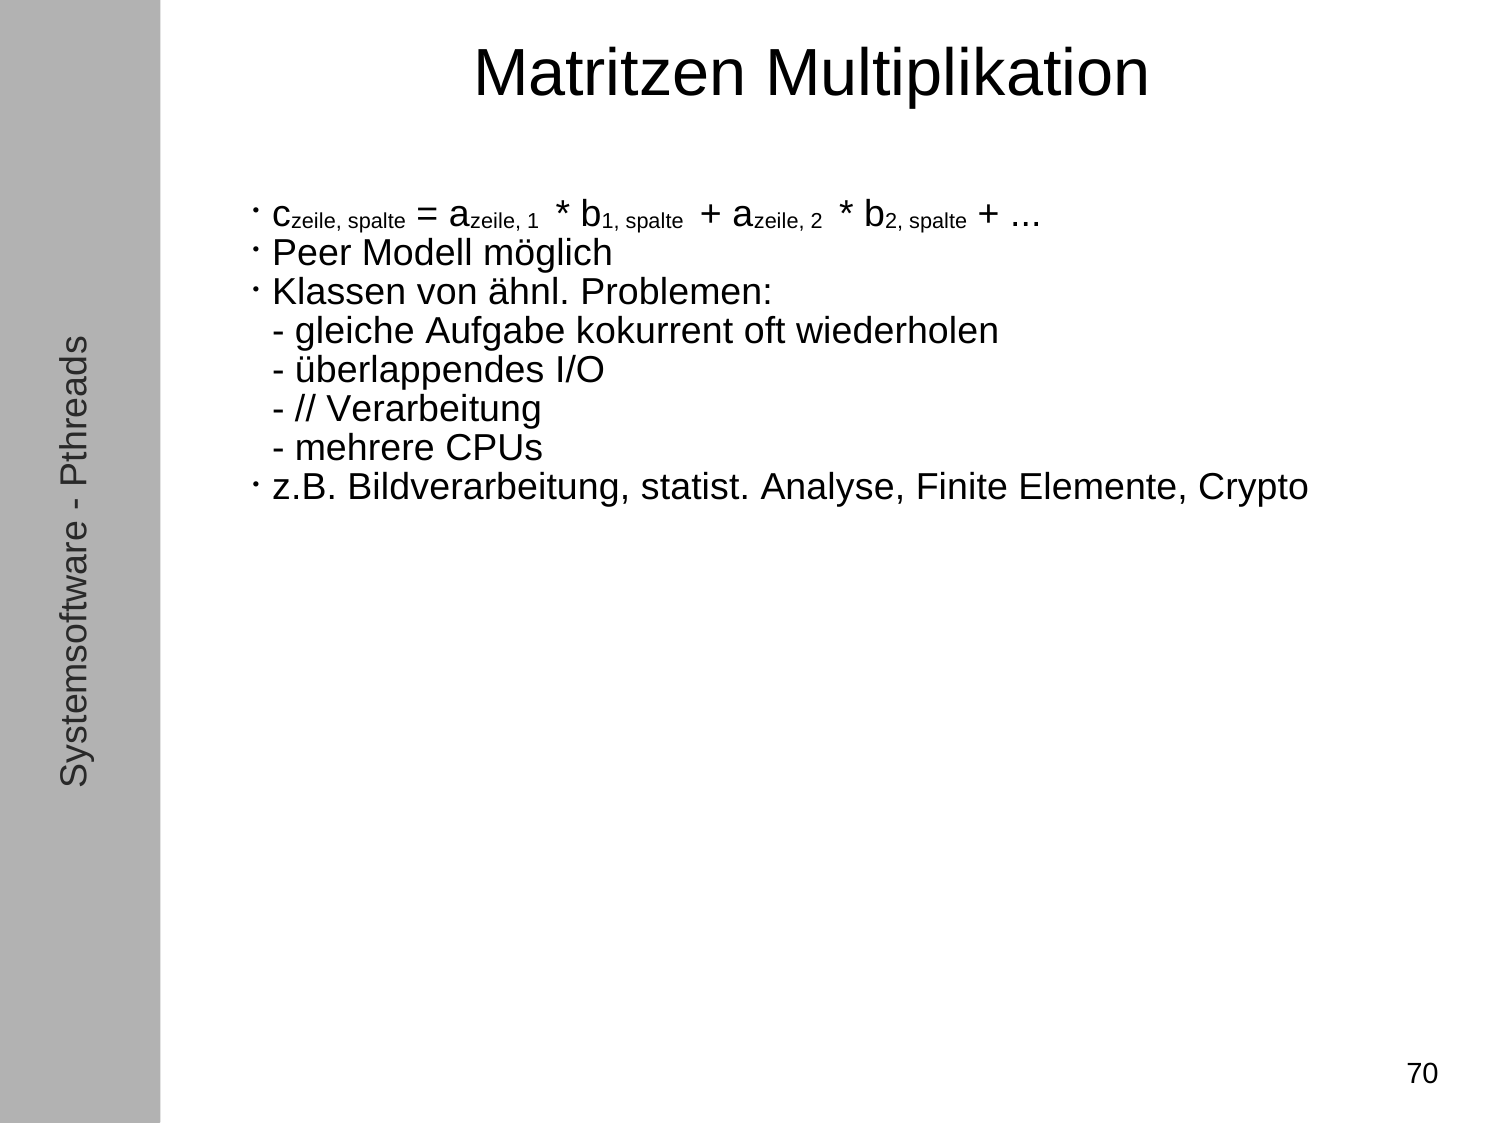

Matritzen Multiplikation
czeile, spalte = azeile, 1 * b1, spalte + azeile, 2 * b2, spalte + ...
Peer Modell möglich
Klassen von ähnl. Problemen:
- gleiche Aufgabe kokurrent oft wiederholen
- überlappendes I/O
- // Verarbeitung
- mehrere CPUs
z.B. Bildverarbeitung, statist. Analyse, Finite Elemente, Crypto
Systemsoftware - Pthreads